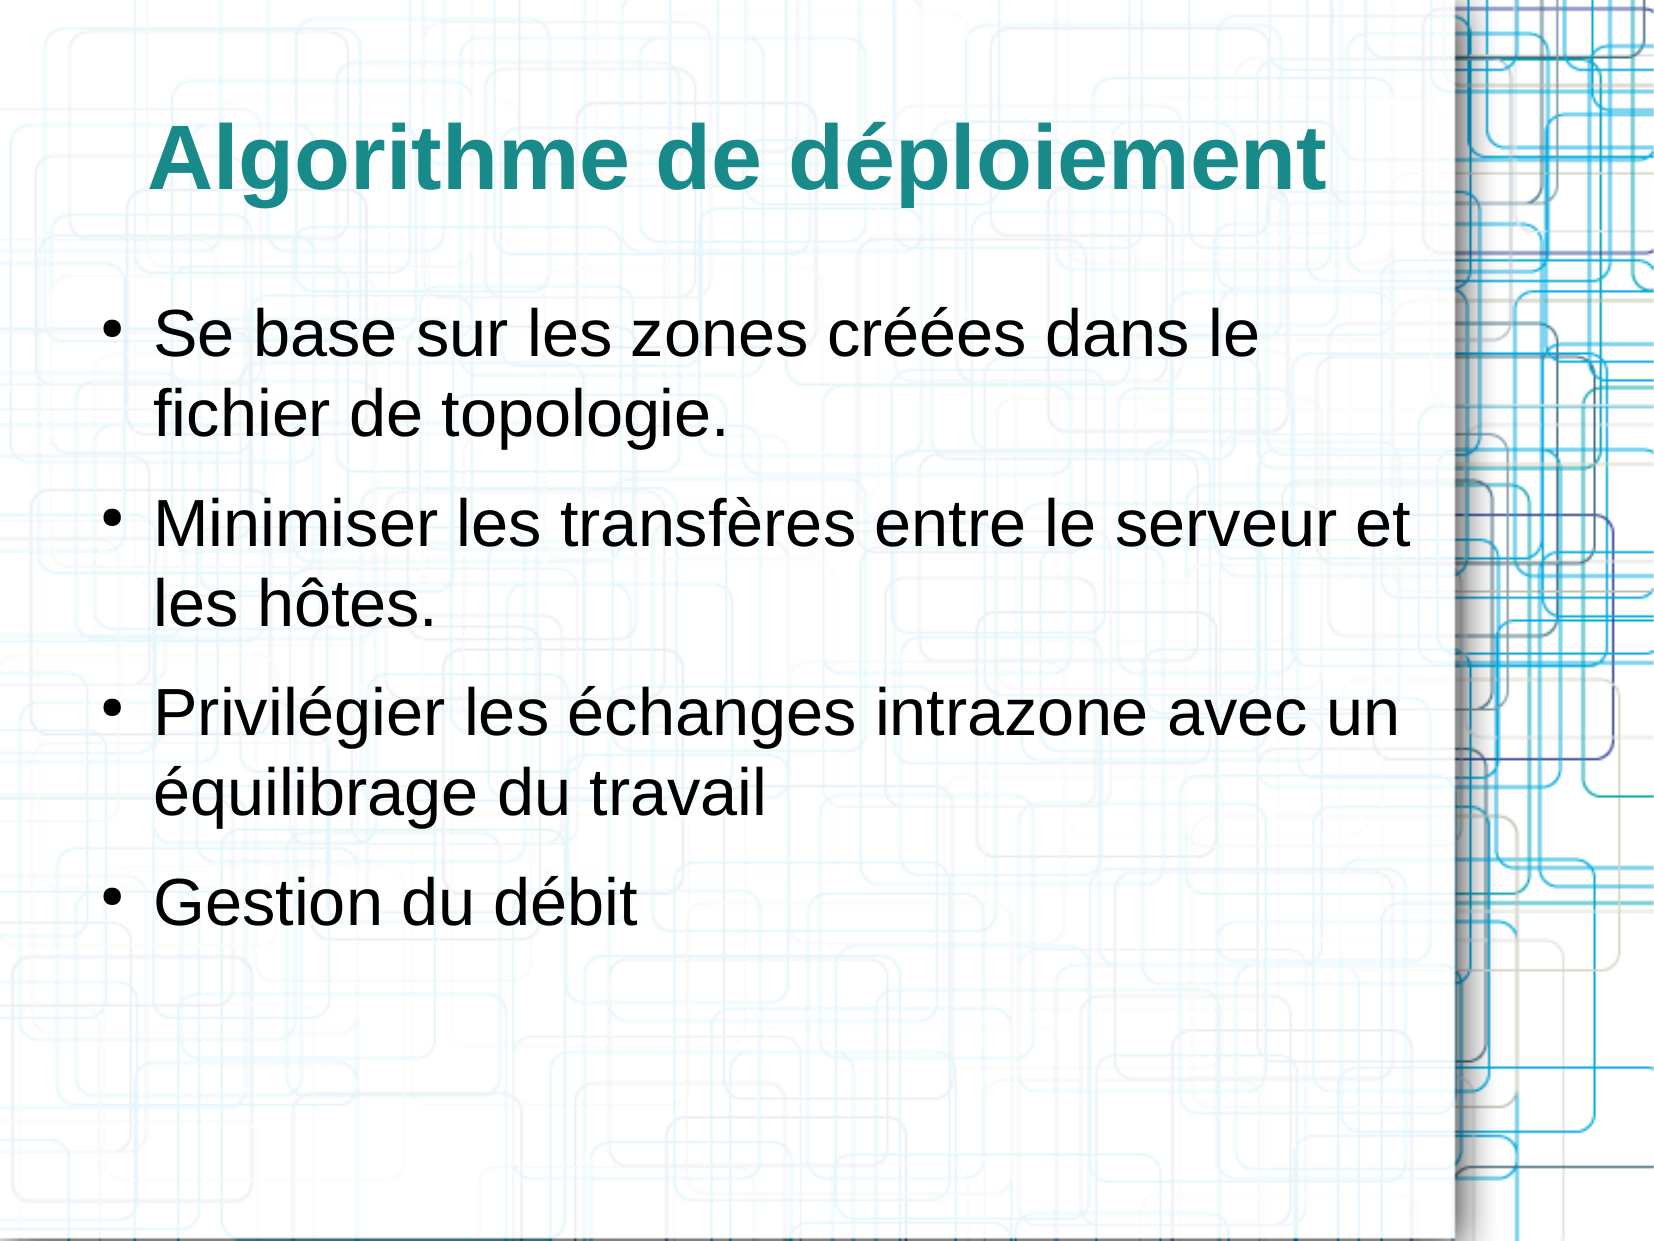

# Algorithme de déploiement
Se base sur les zones créées dans le fichier de topologie.
Minimiser les transfères entre le serveur et les hôtes.
Privilégier les échanges intrazone avec un équilibrage du travail
Gestion du débit